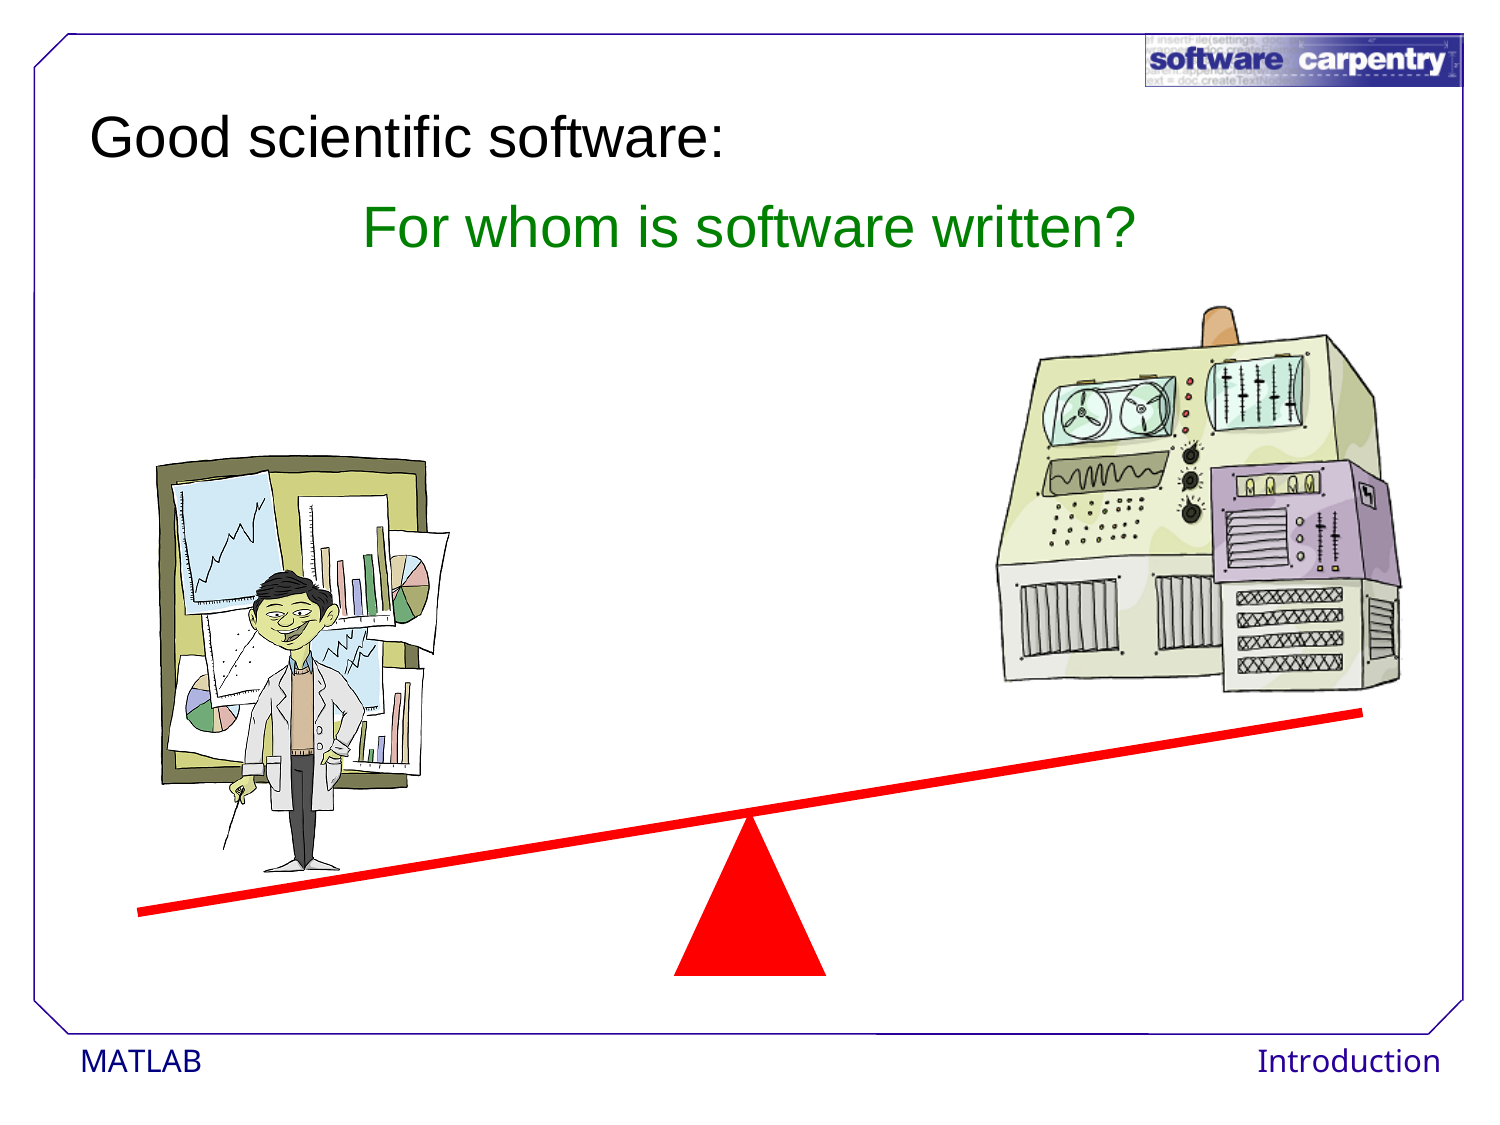

# Good scientific software:
For whom is software written?